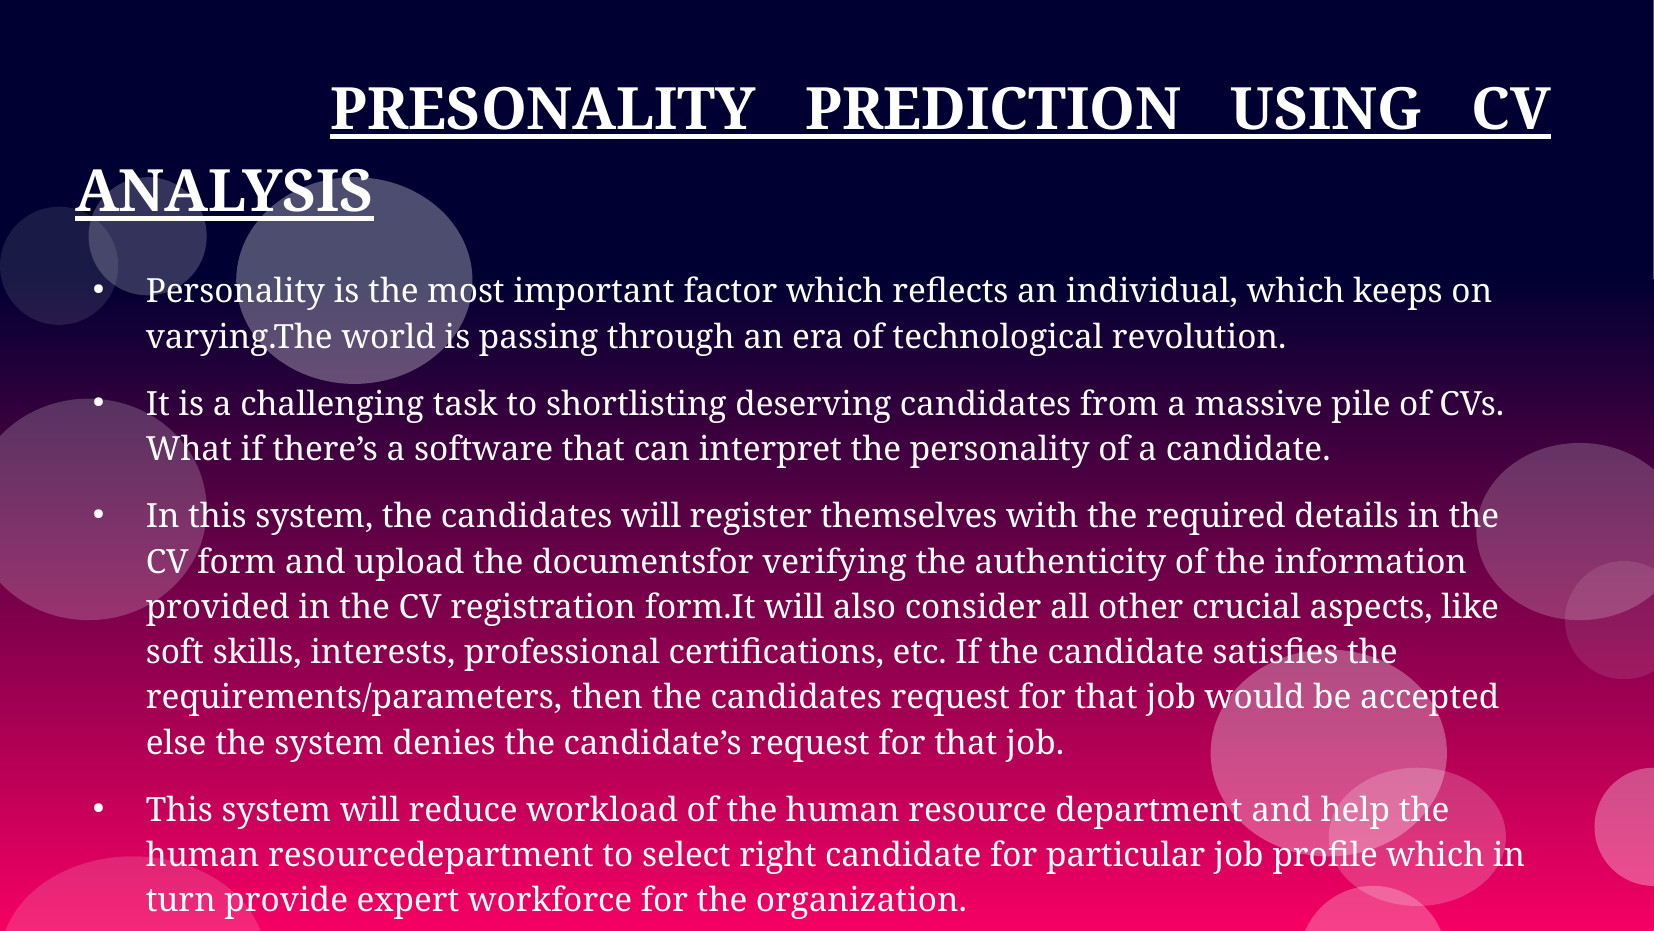

# PRESONALITY PREDICTION USING CV ANALYSIS
Personality is the most important factor which reflects an individual, which keeps on varying.The world is passing through an era of technological revolution.
It is a challenging task to shortlisting deserving candidates from a massive pile of CVs. What if there’s a software that can interpret the personality of a candidate.
In this system, the candidates will register themselves with the required details in the CV form and upload the documentsfor verifying the authenticity of the information provided in the CV registration form.It will also consider all other crucial aspects, like soft skills, interests, professional certifications, etc. If the candidate satisfies the requirements/parameters, then the candidates request for that job would be accepted else the system denies the candidate’s request for that job.
This system will reduce workload of the human resource department and help the human resourcedepartment to select right candidate for particular job profile which in turn provide expert workforce for the organization.